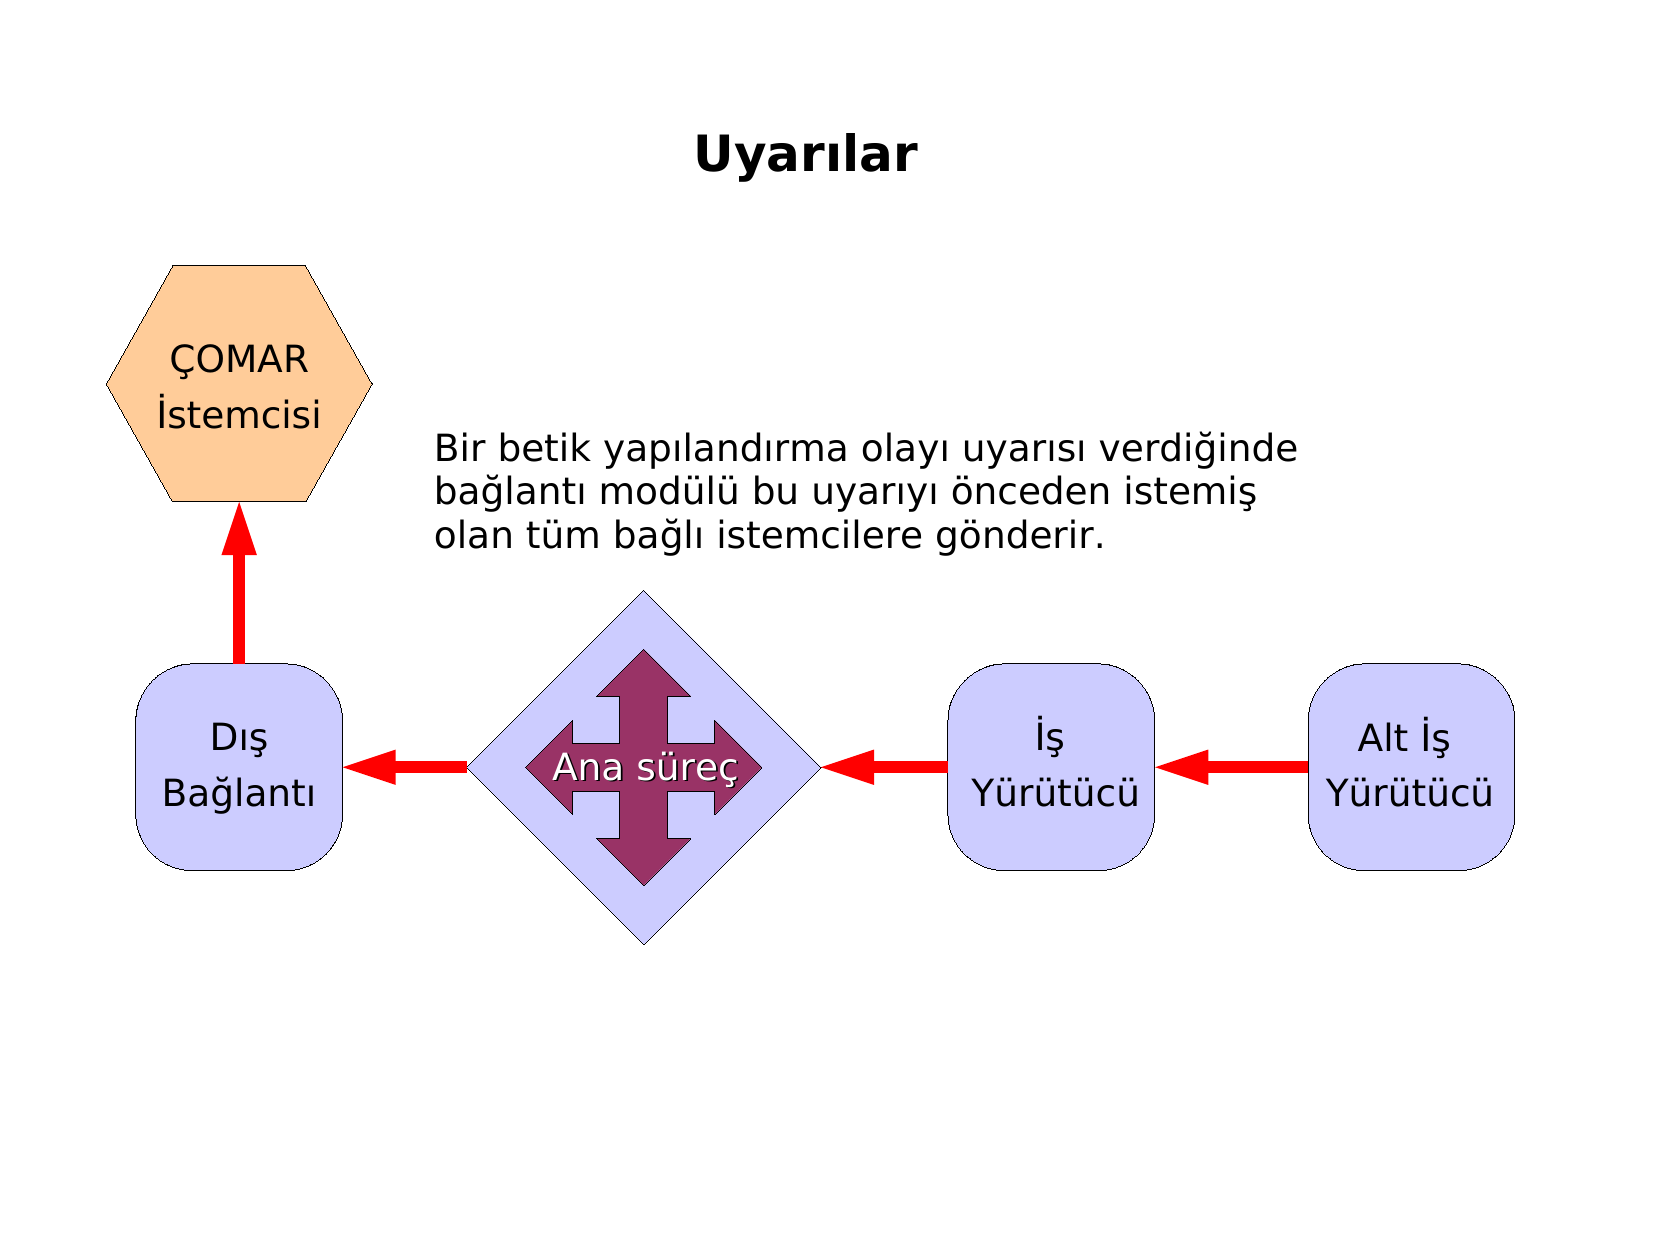

Uyarılar
ÇOMAR
İstemcisi
Bir betik yapılandırma olayı uyarısı verdiğinde
bağlantı modülü bu uyarıyı önceden istemiş
olan tüm bağlı istemcilere gönderir.
İş
Yürütücü
Dış
Bağlantı
Alt İş
Yürütücü
Ana süreç